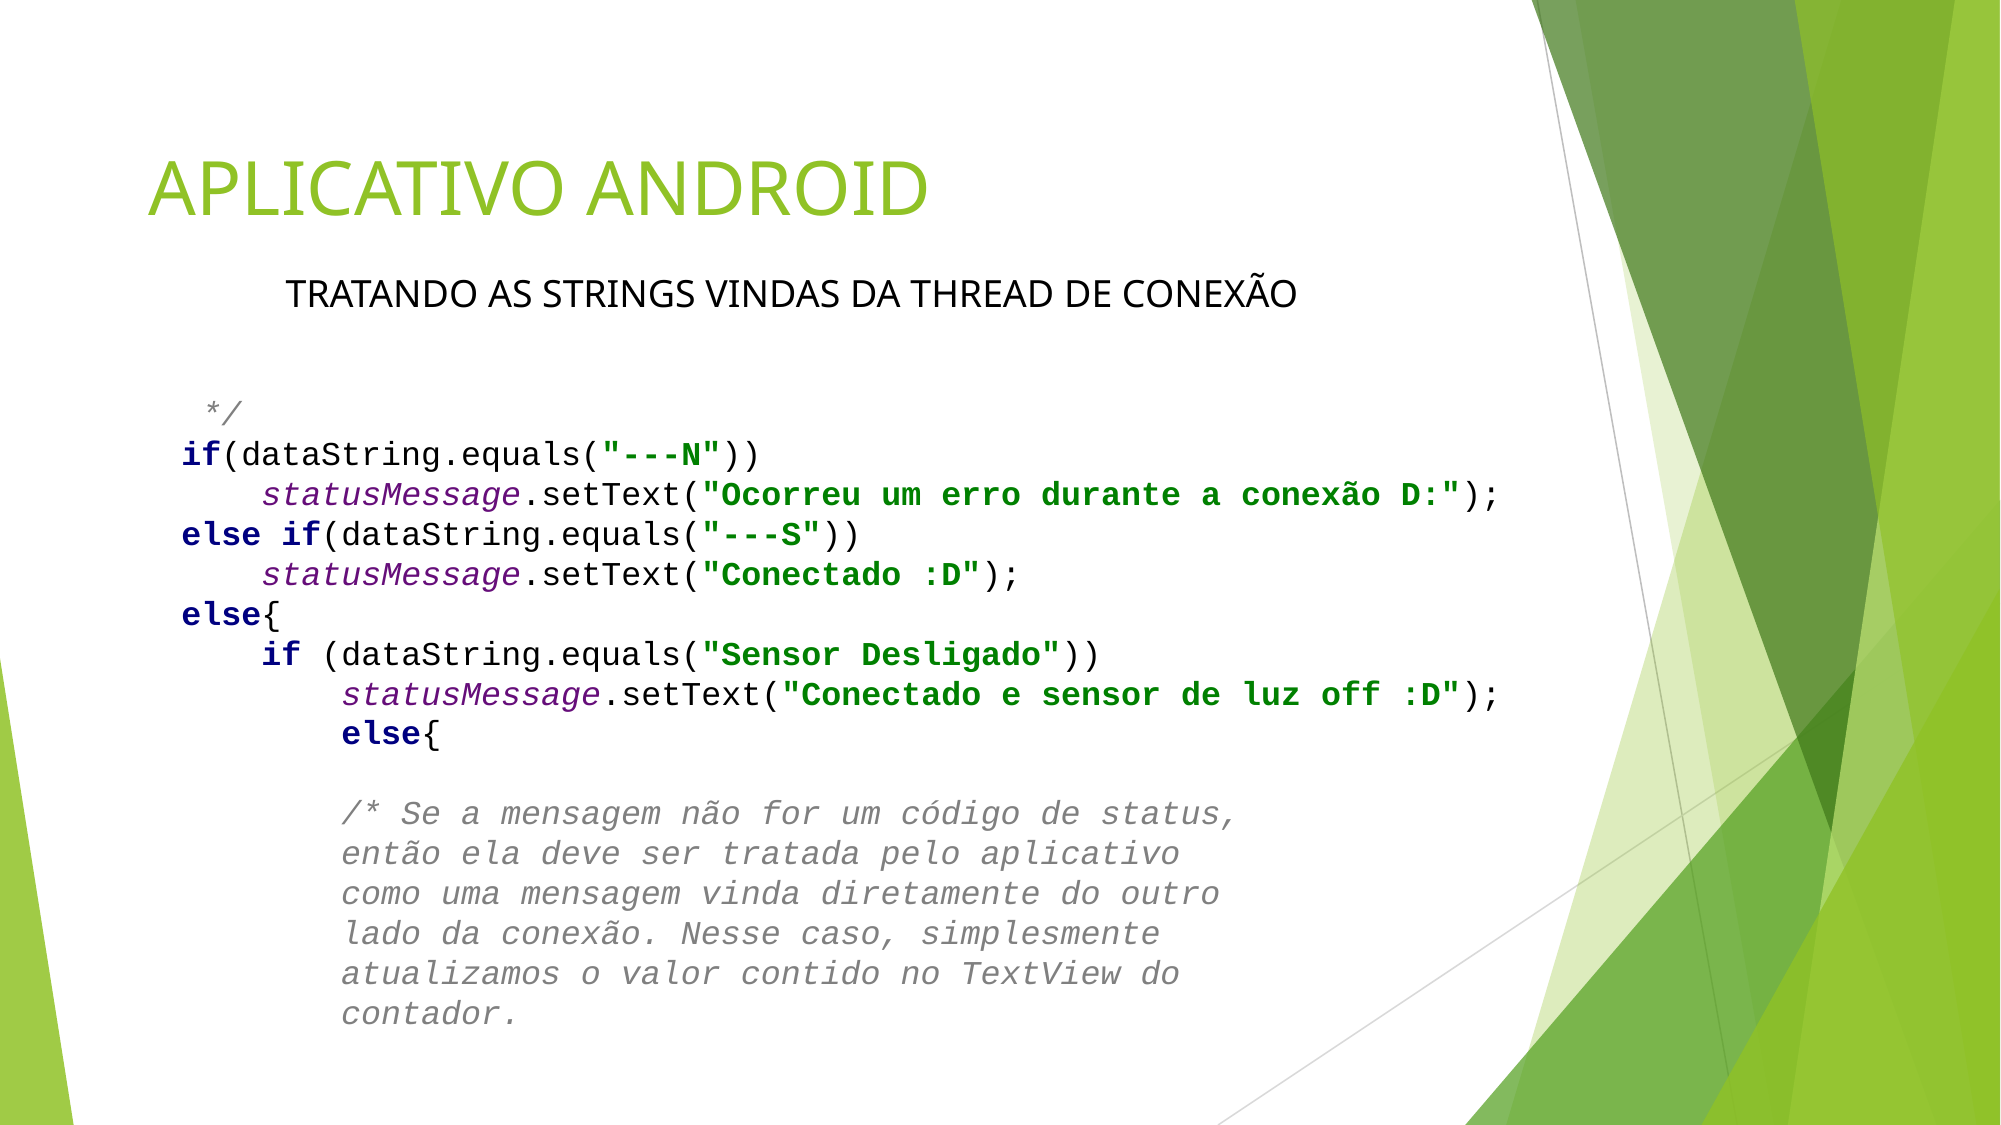

# APLICATIVO ANDROID
TRATANDO AS STRINGS VINDAS DA THREAD DE CONEXÃO
 */
 if(dataString.equals("---N"))
 statusMessage.setText("Ocorreu um erro durante a conexão D:");
 else if(dataString.equals("---S"))
 statusMessage.setText("Conectado :D");
 else{
 if (dataString.equals("Sensor Desligado"))
 statusMessage.setText("Conectado e sensor de luz off :D");
 else{
 /* Se a mensagem não for um código de status,
 então ela deve ser tratada pelo aplicativo
 como uma mensagem vinda diretamente do outro
 lado da conexão. Nesse caso, simplesmente
 atualizamos o valor contido no TextView do
 contador.